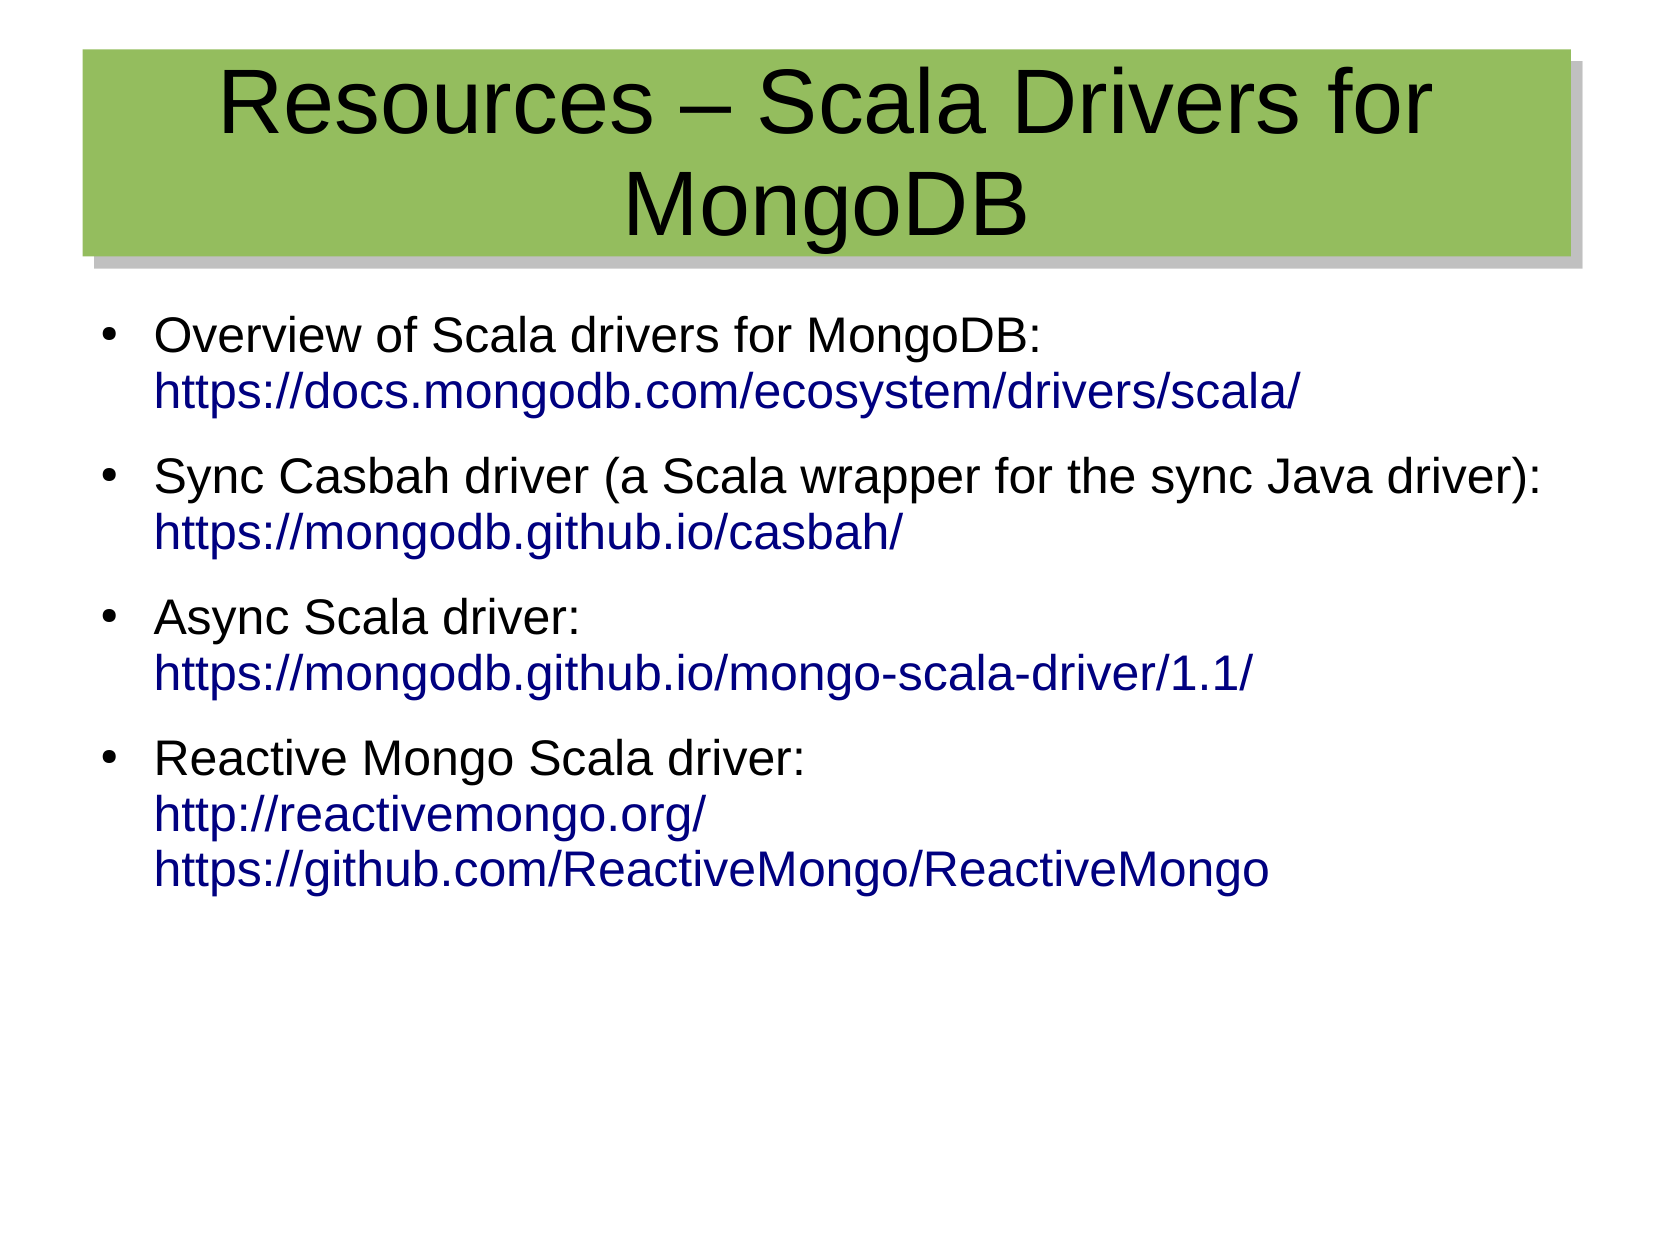

# Resources – Scala Drivers for MongoDB
Overview of Scala drivers for MongoDB:
https://docs.mongodb.com/ecosystem/drivers/scala/
Sync Casbah driver (a Scala wrapper for the sync Java driver):
https://mongodb.github.io/casbah/
Async Scala driver:
https://mongodb.github.io/mongo-scala-driver/1.1/
Reactive Mongo Scala driver:
http://reactivemongo.org/
https://github.com/ReactiveMongo/ReactiveMongo